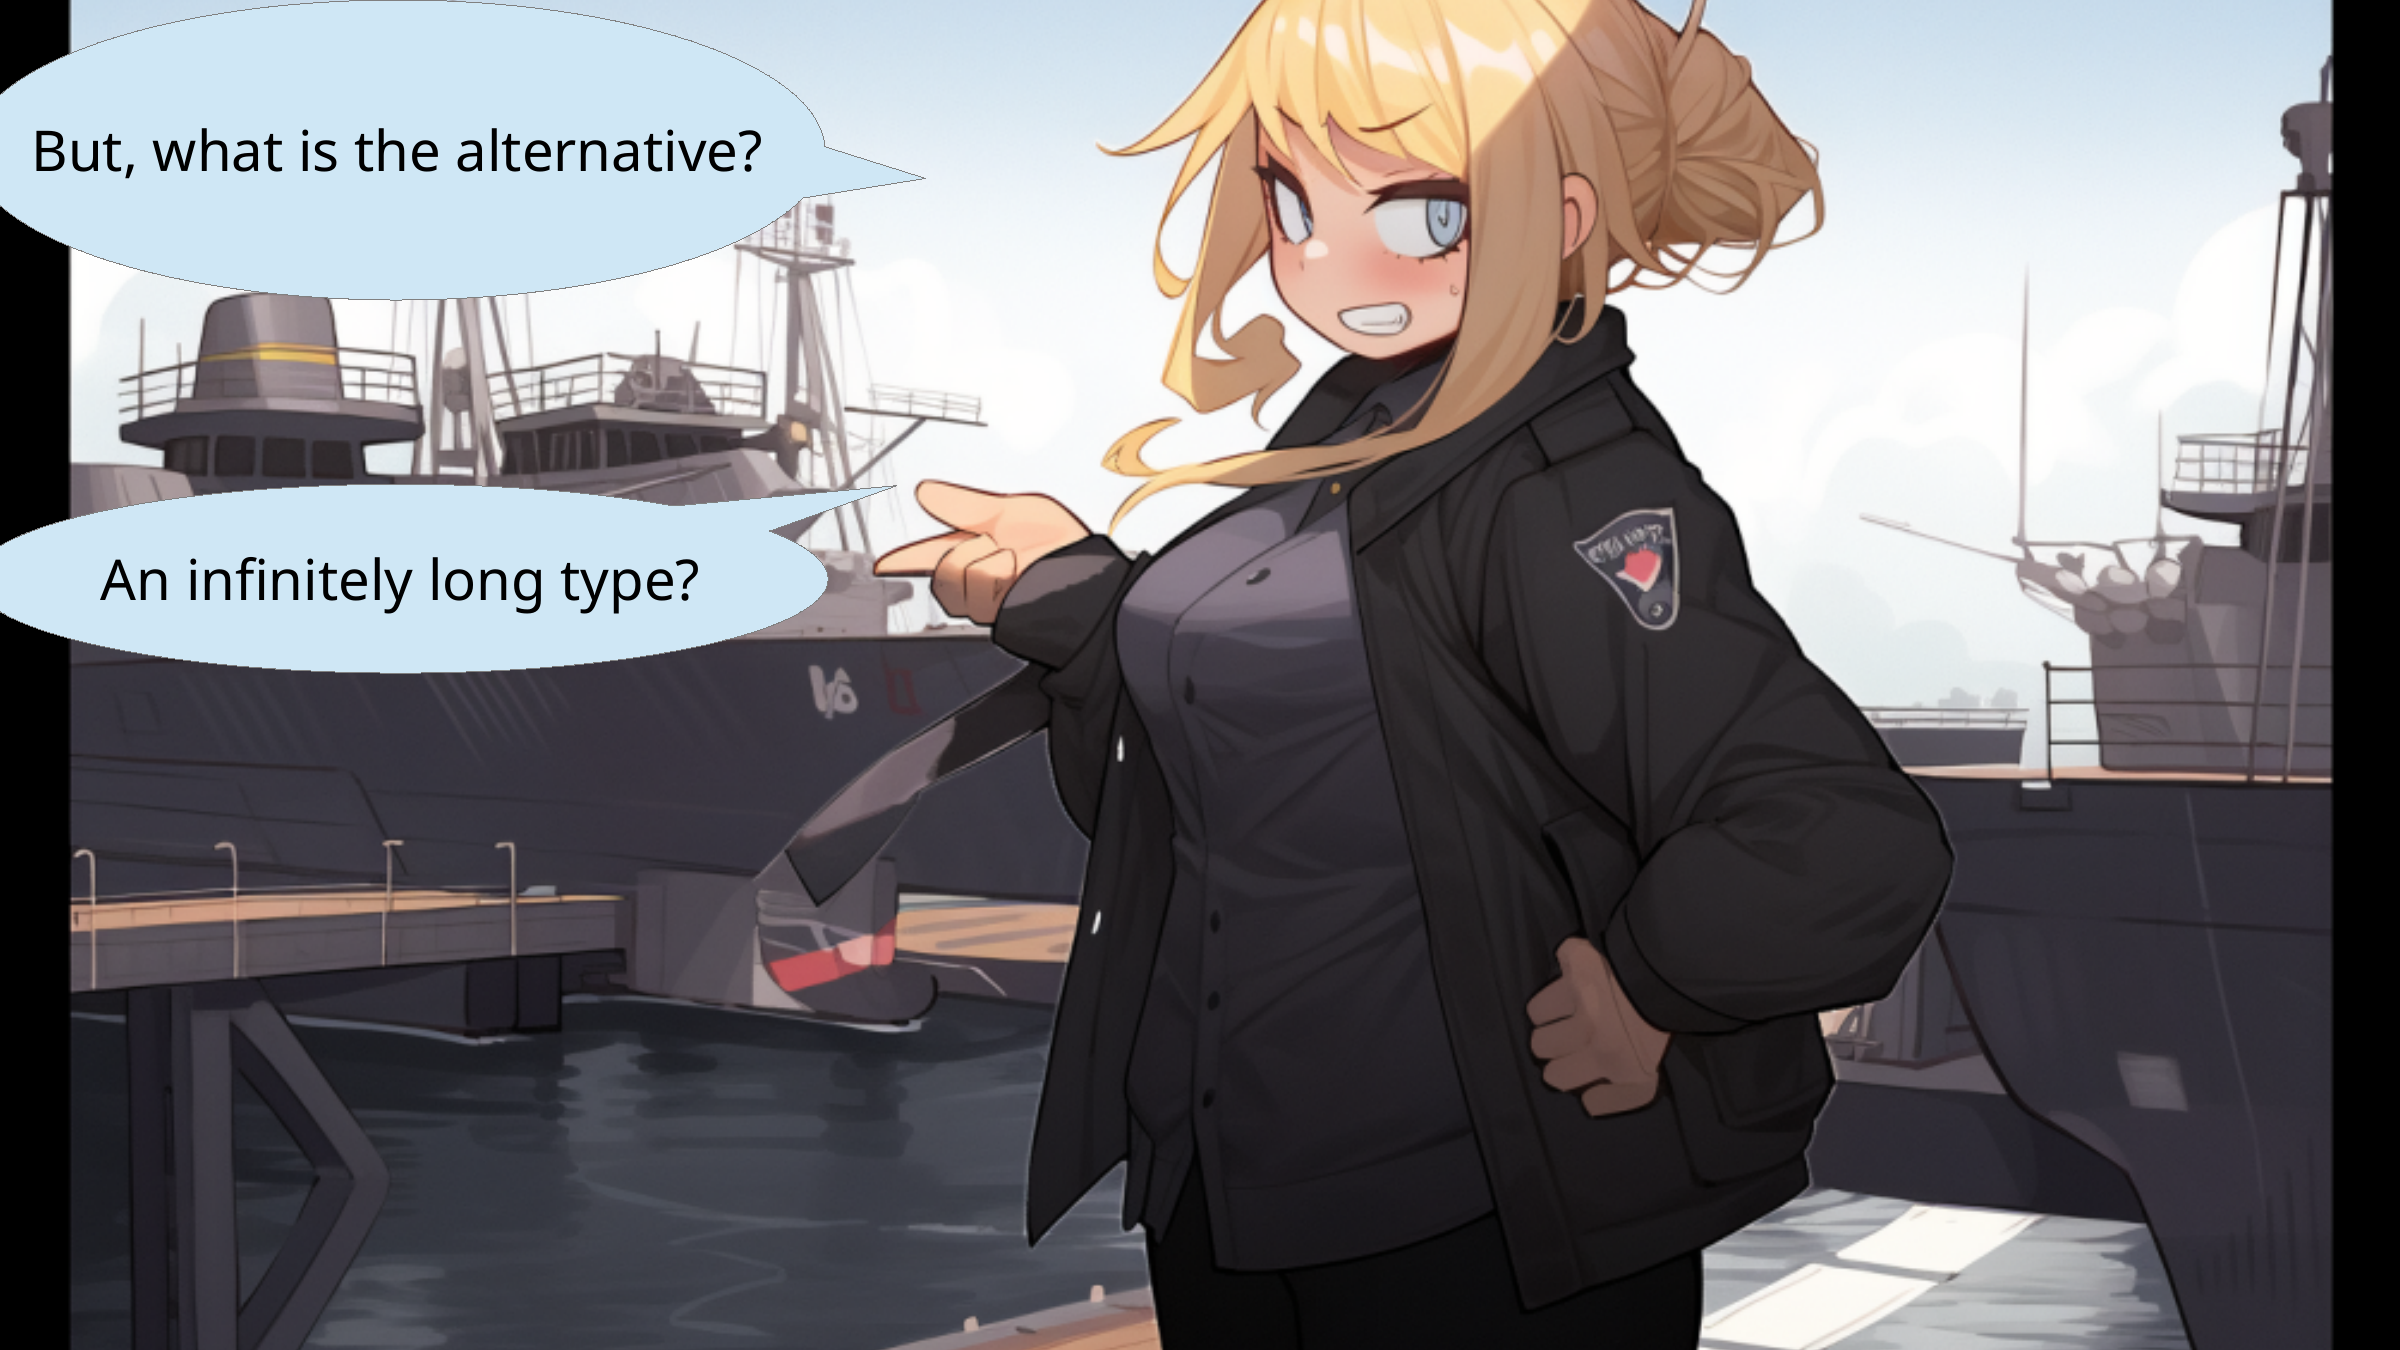

But, what is the alternative?
An infinitely long type?